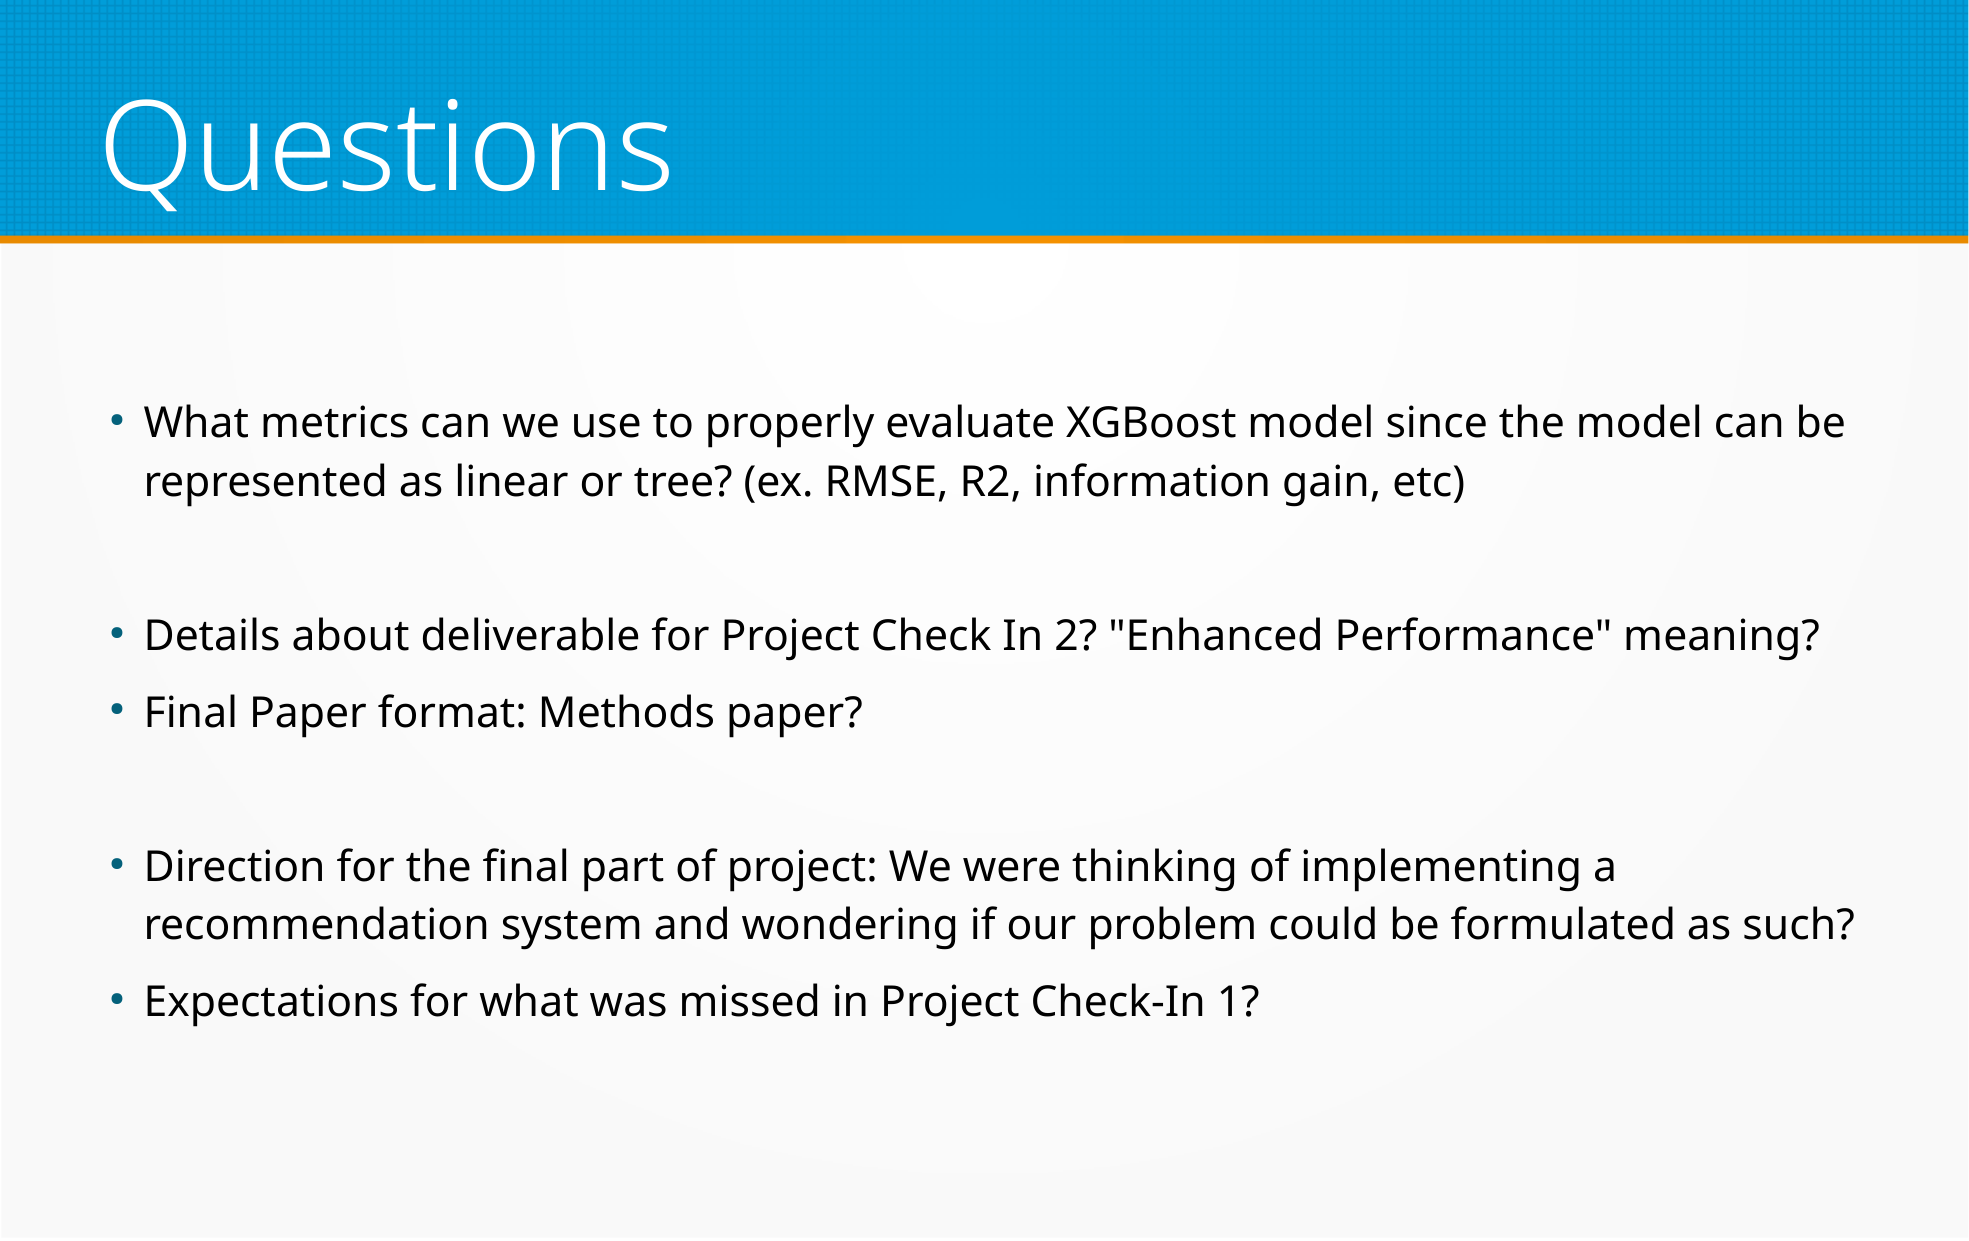

# Questions
What metrics can we use to properly evaluate XGBoost model since the model can be represented as linear or tree? (ex. RMSE, R2, information gain, etc)
Details about deliverable for Project Check In 2? "Enhanced Performance" meaning?
Final Paper format: Methods paper?
Direction for the final part of project: We were thinking of implementing a recommendation system and wondering if our problem could be formulated as such?
Expectations for what was missed in Project Check-In 1?